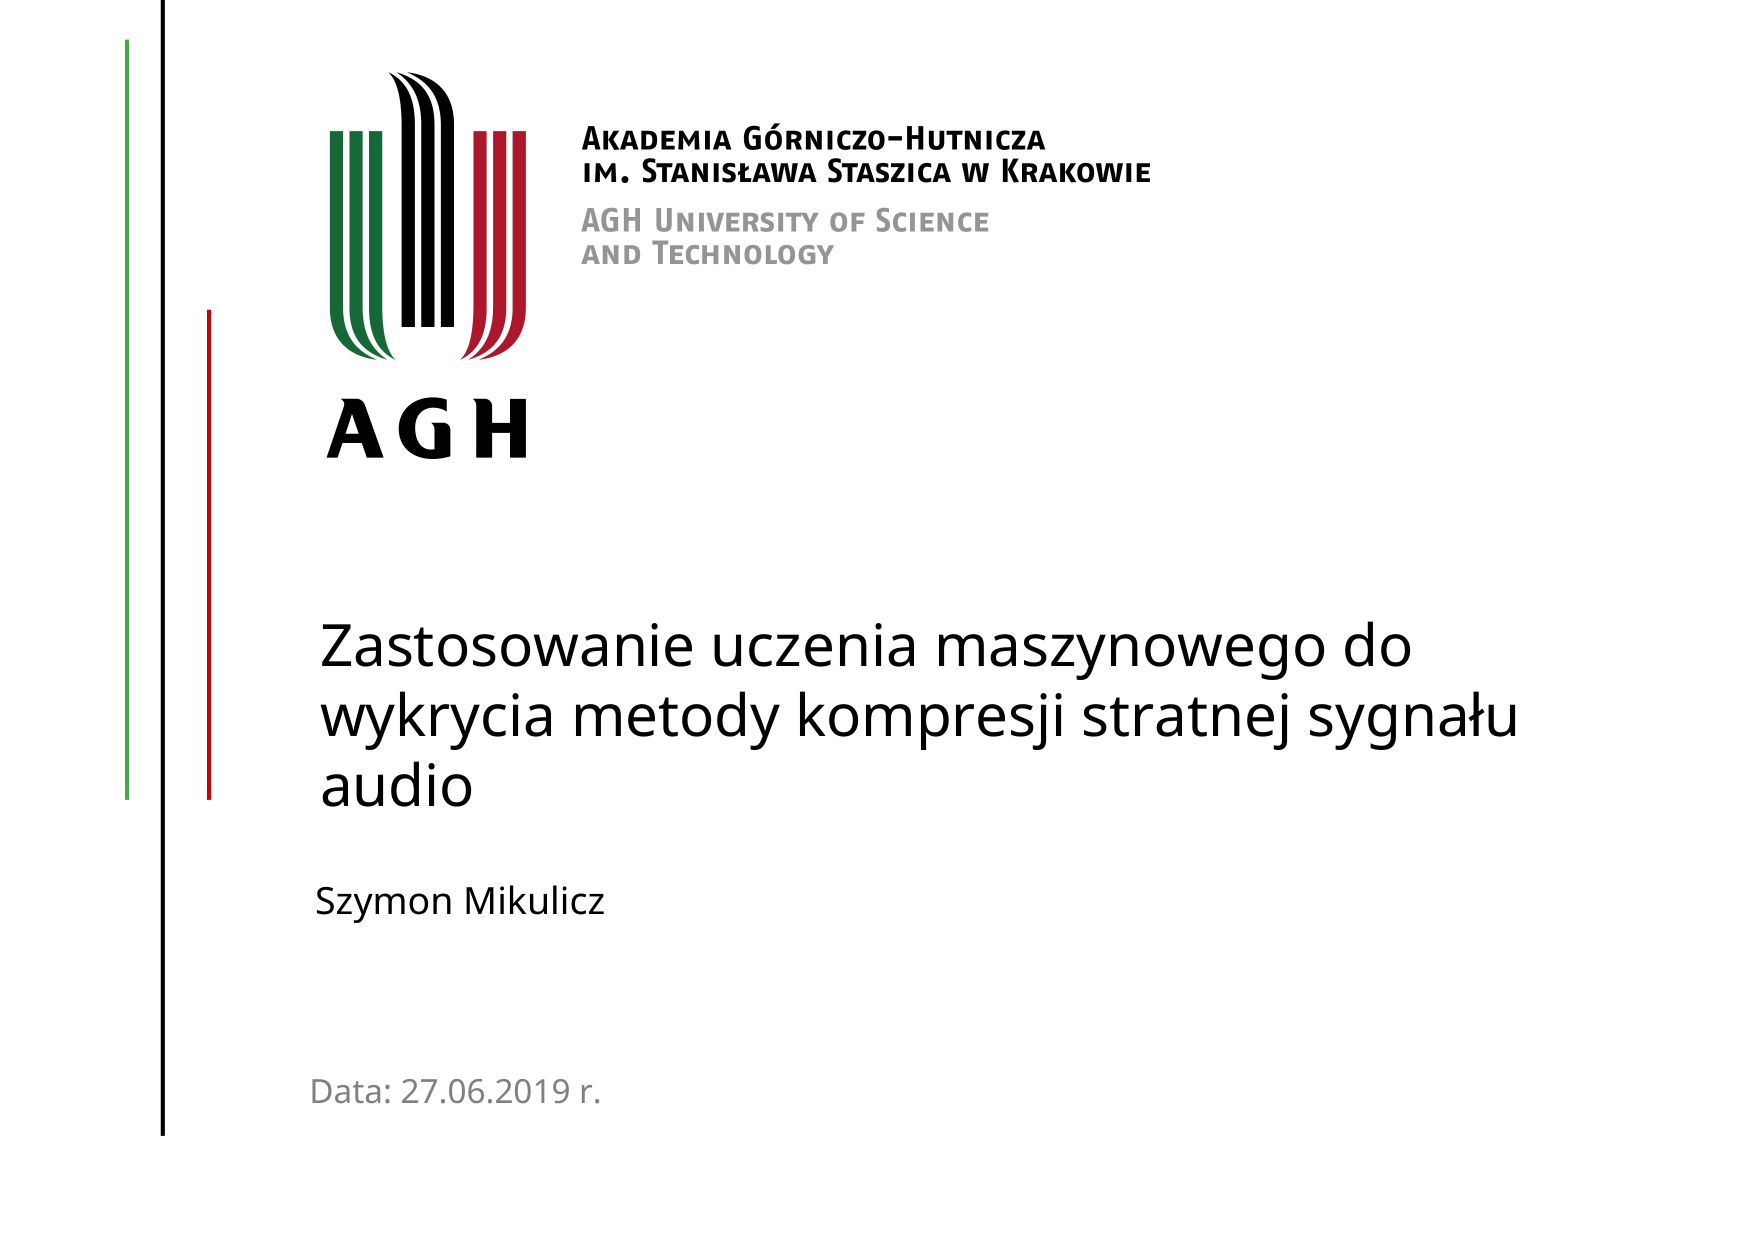

Zastosowanie uczenia maszynowego do wykrycia metody kompresji stratnej sygnału audio
Szymon Mikulicz
Data: 27.06.2019 r.